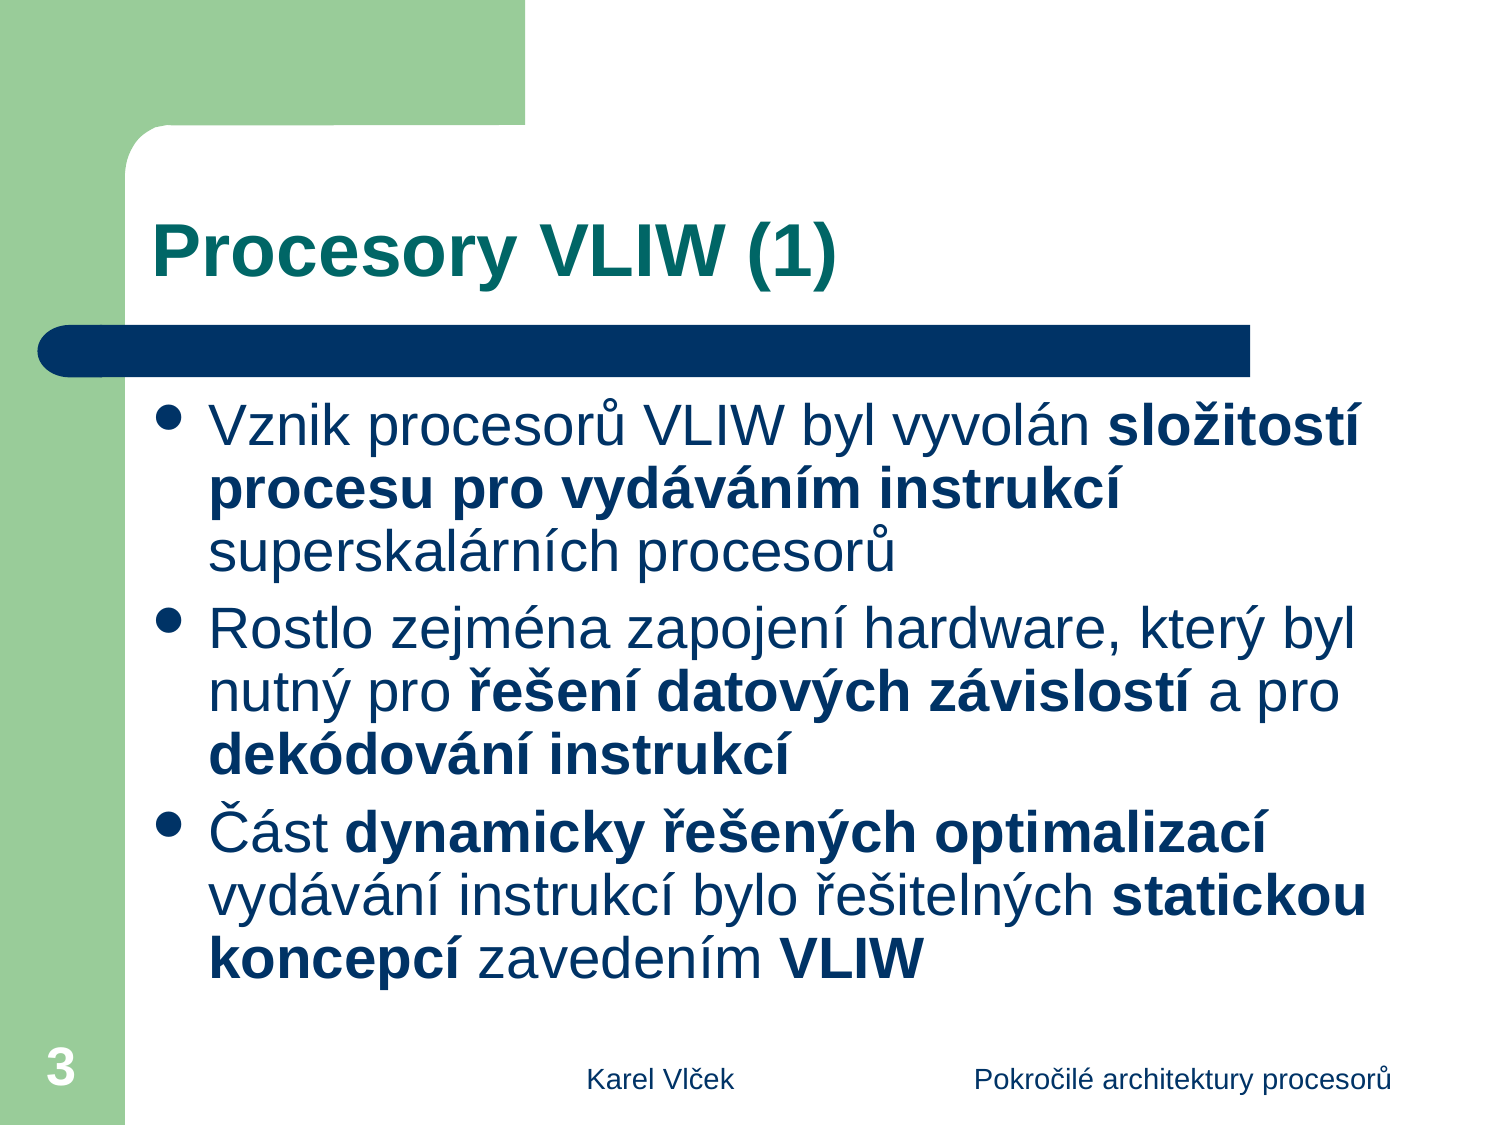

# Procesory VLIW (1)
Vznik procesorů VLIW byl vyvolán složitostí procesu pro vydáváním instrukcí superskalárních procesorů
Rostlo zejména zapojení hardware, který byl nutný pro řešení datových závislostí a pro dekódování instrukcí
Část dynamicky řešených optimalizací vydávání instrukcí bylo řešitelných statickou koncepcí zavedením VLIW
3
Karel Vlček
Pokročilé architektury procesorů